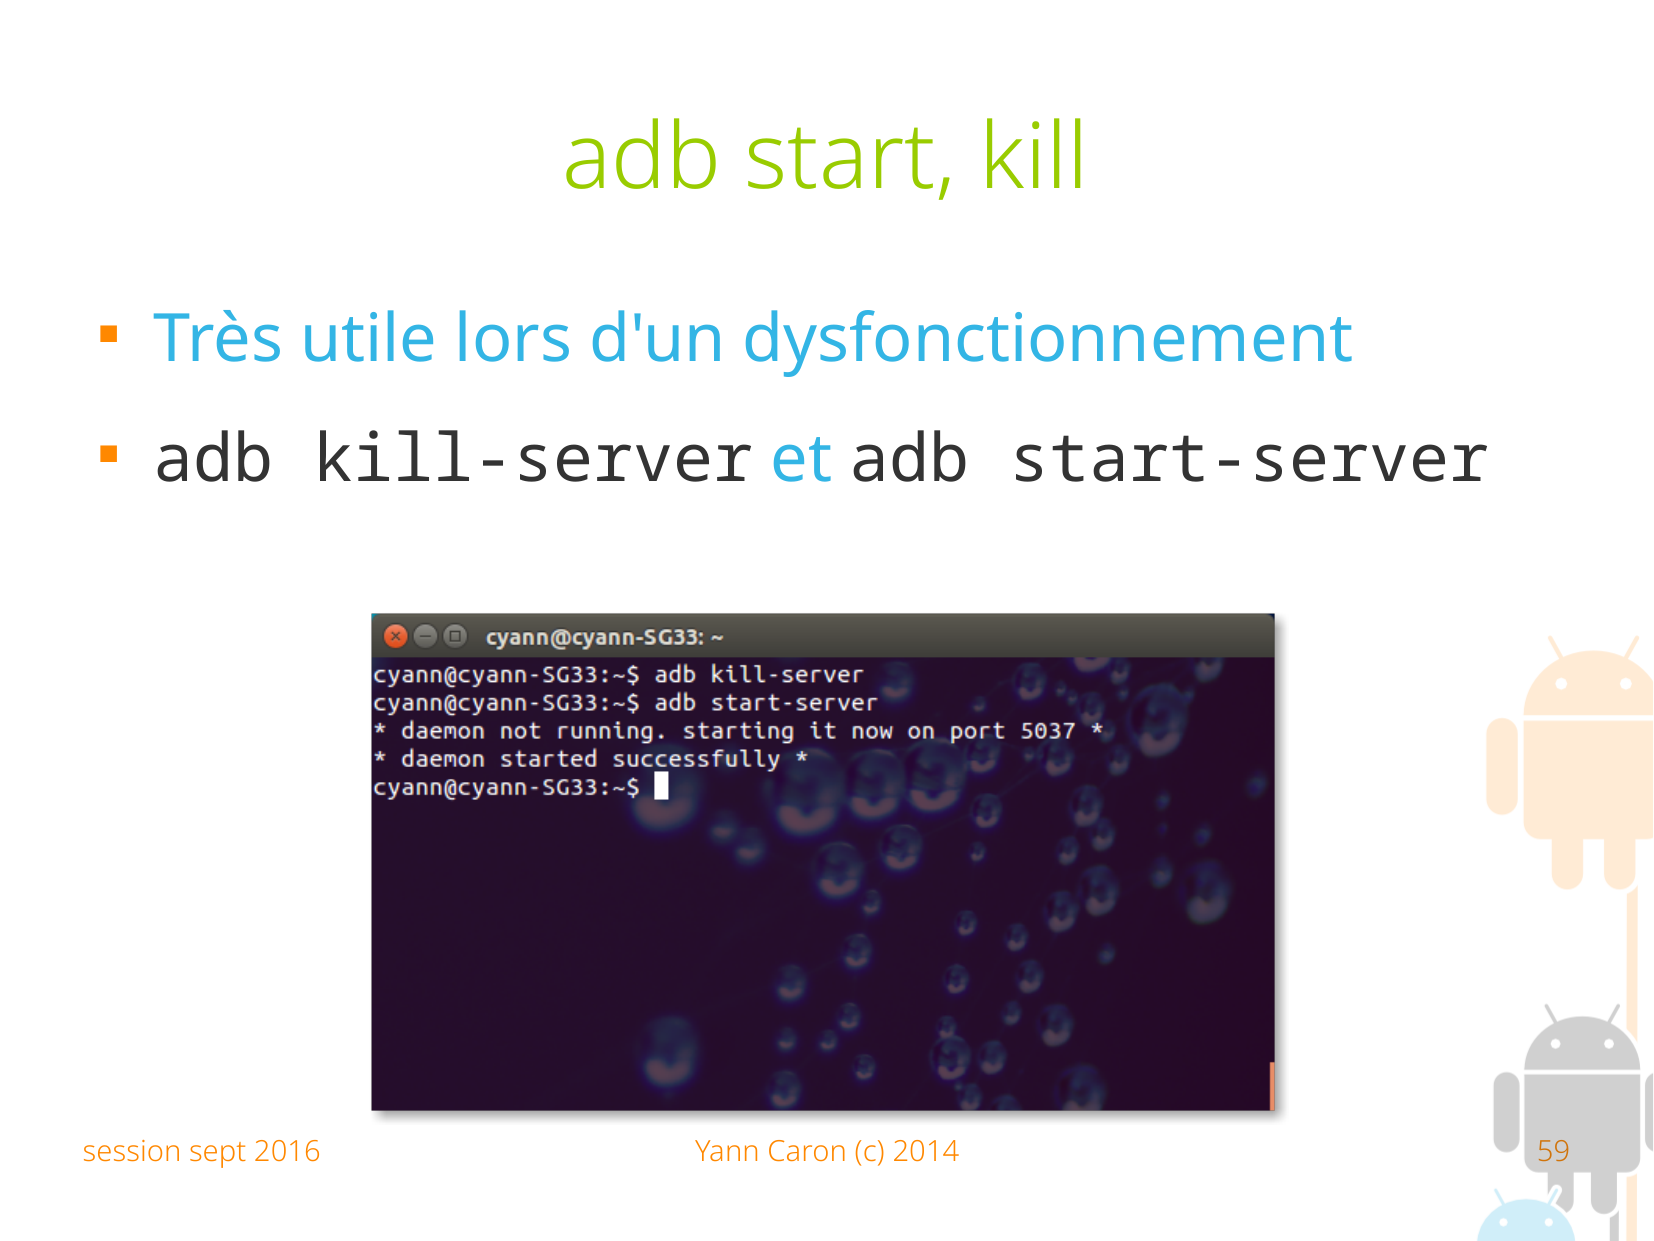

# adb start, kill
Très utile lors d'un dysfonctionnement
adb kill-server et adb start-server
session sept 2016
Yann Caron (c) 2014
59